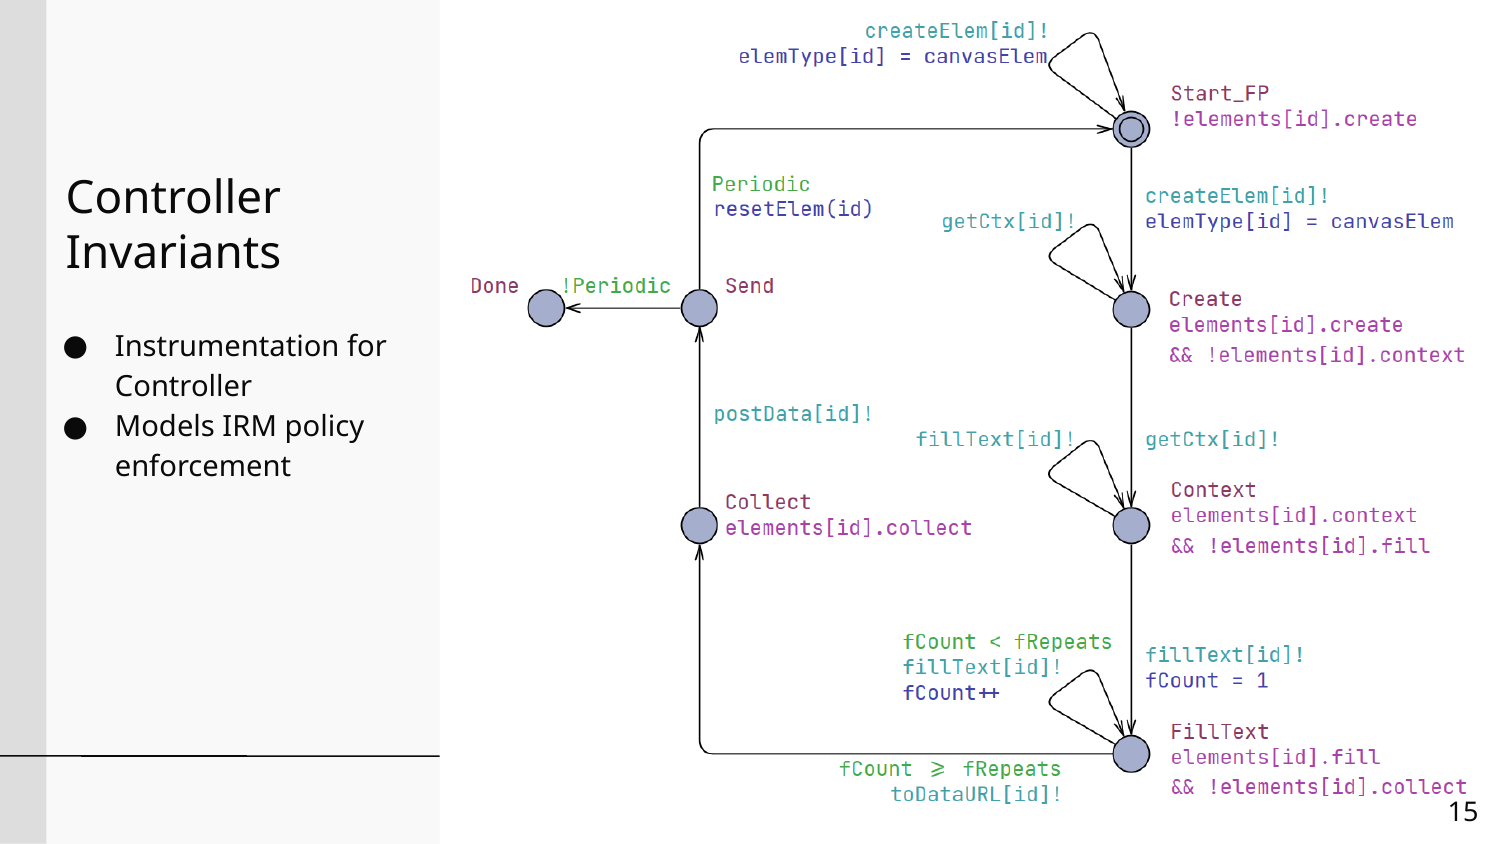

# Controller Invariants
Instrumentation for Controller
Models IRM policy enforcement